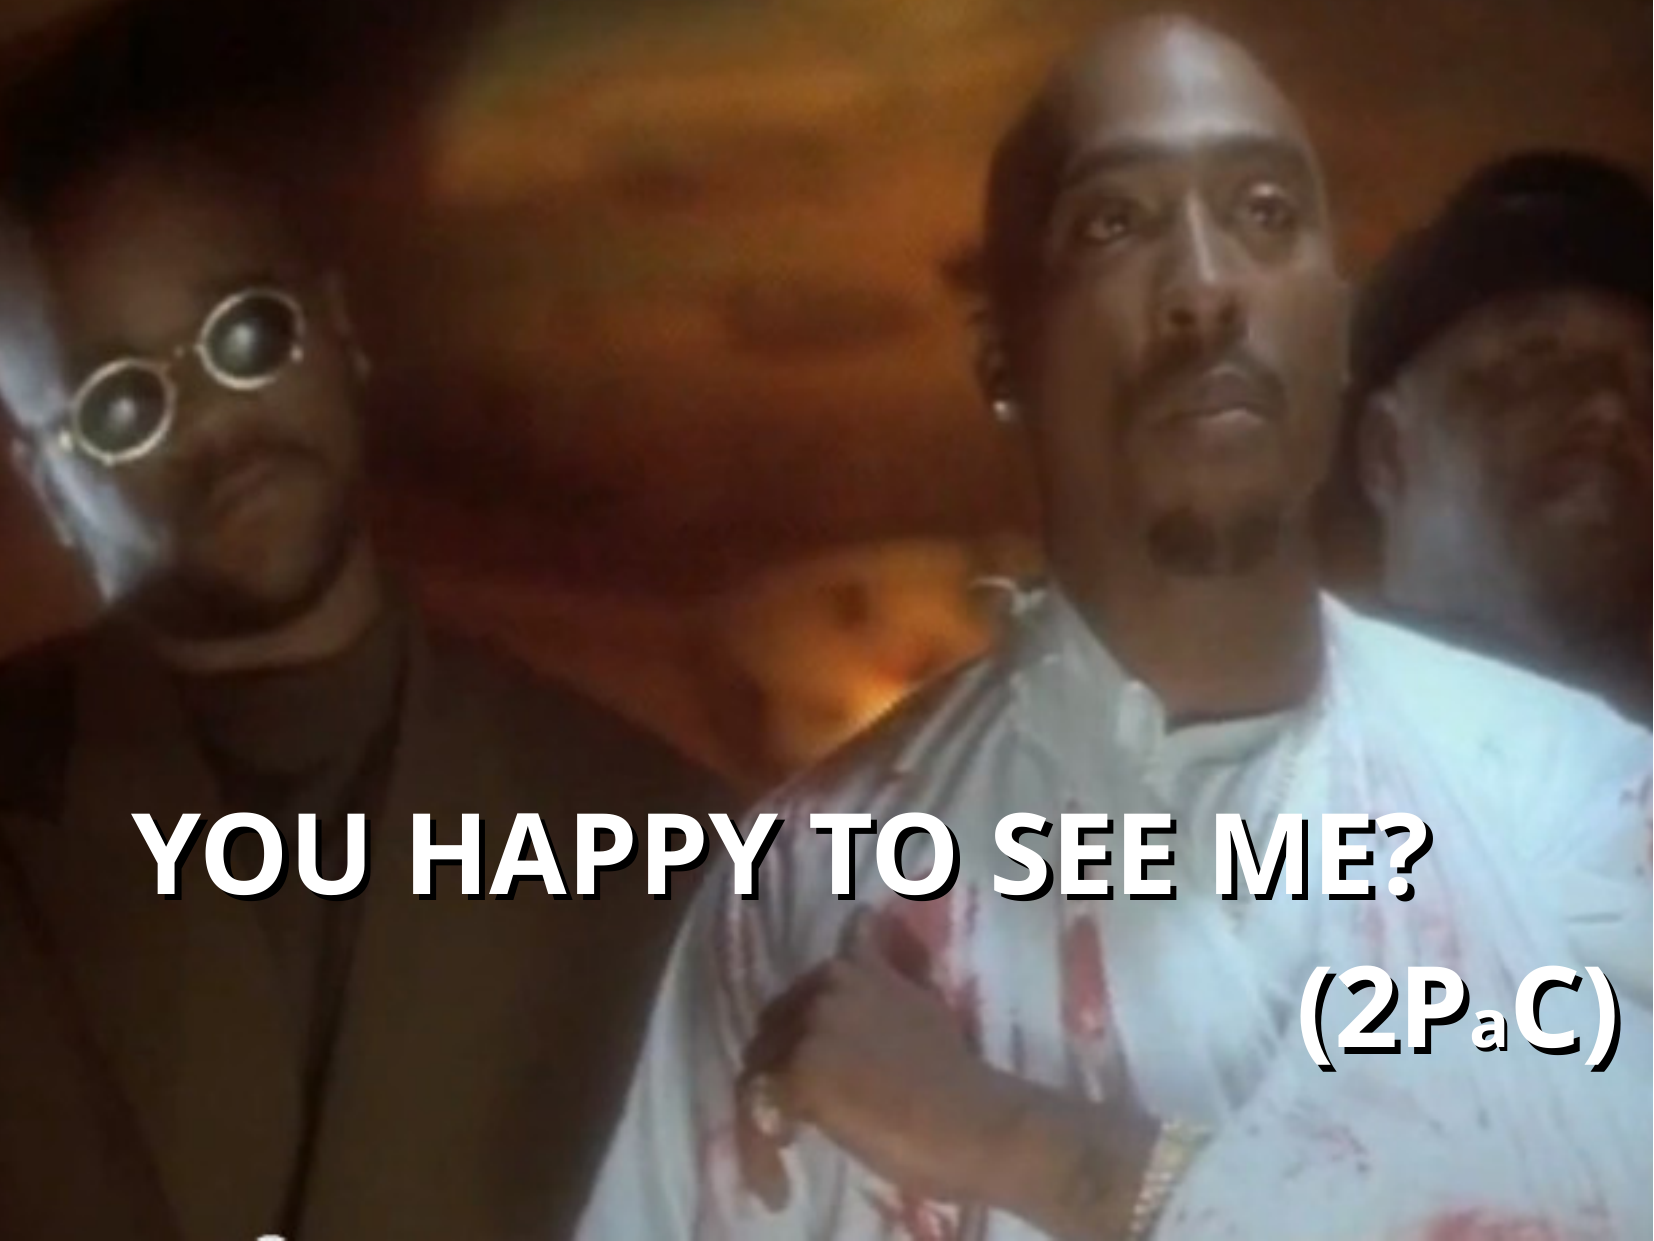

# YOU HAPPY TO SEE ME?
(2PaC)